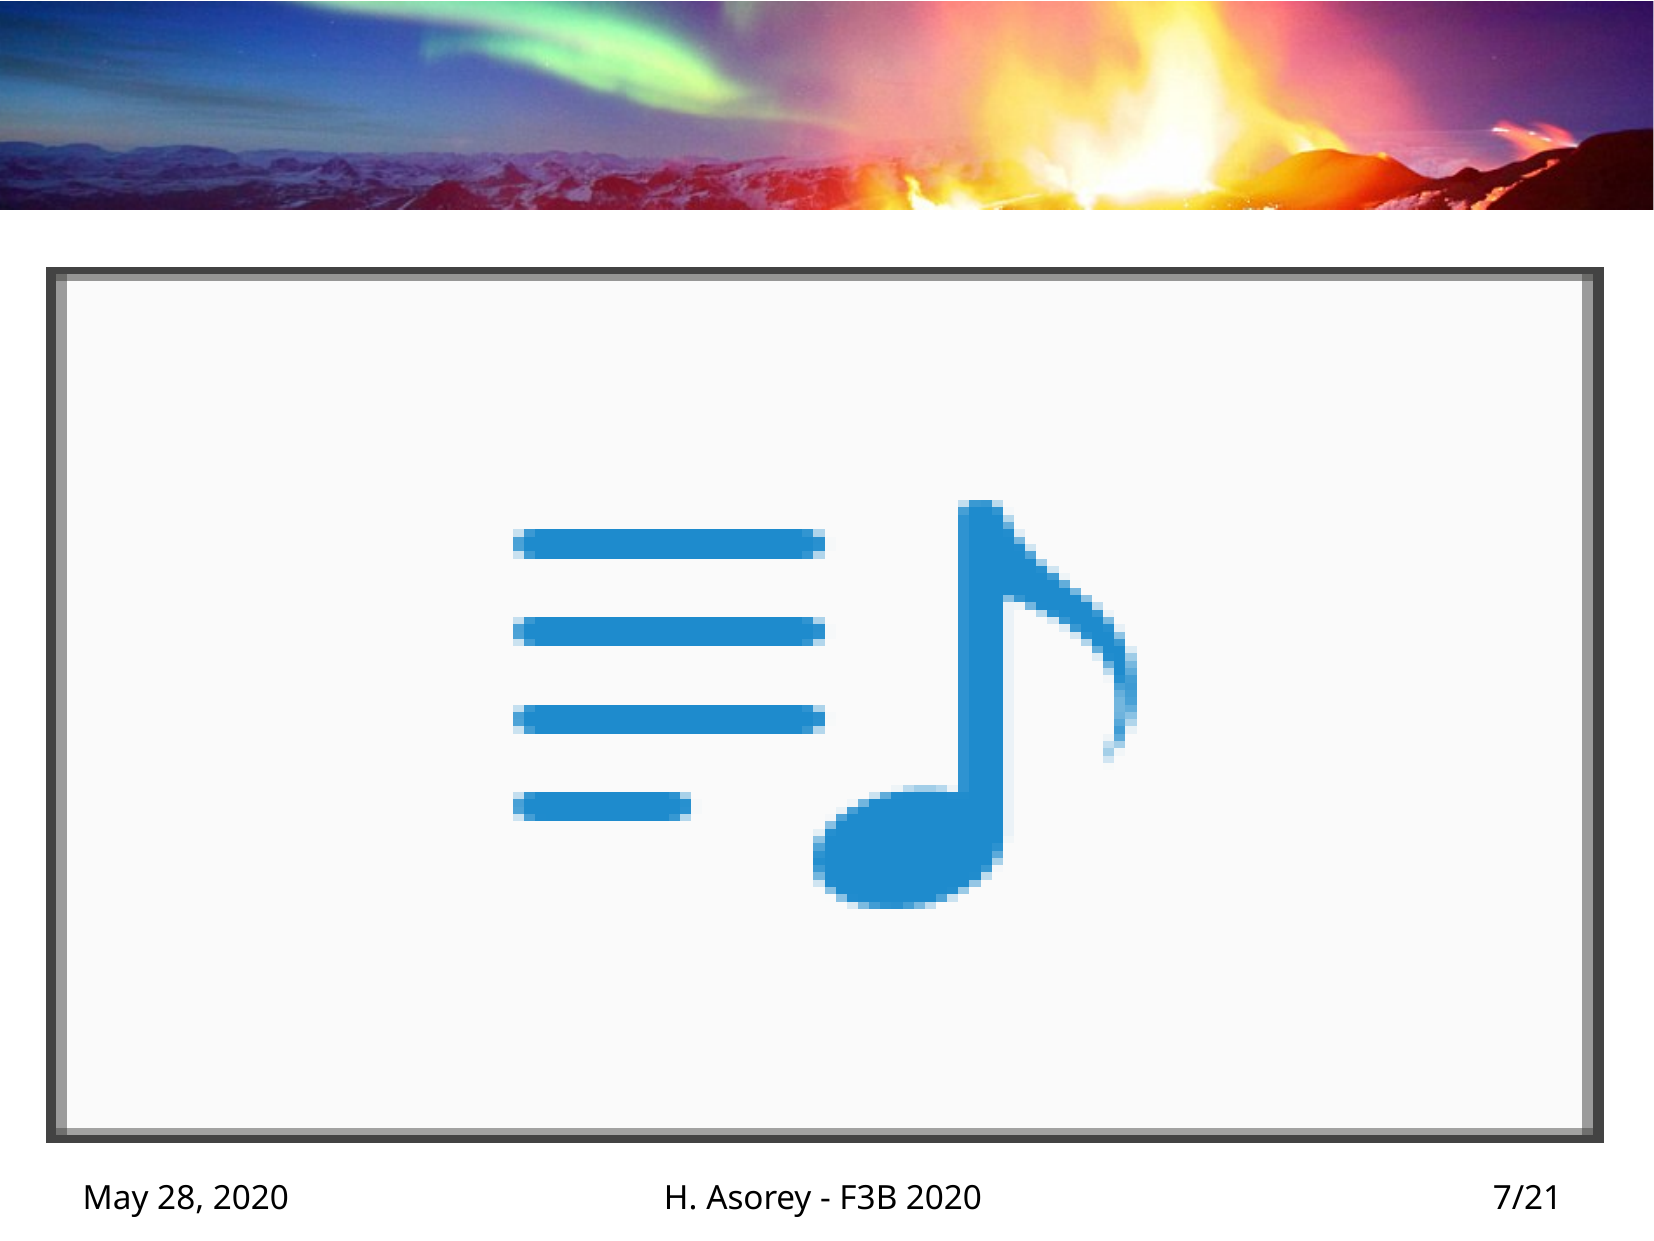

#
May 28, 2020
H. Asorey - F3B 2020
7